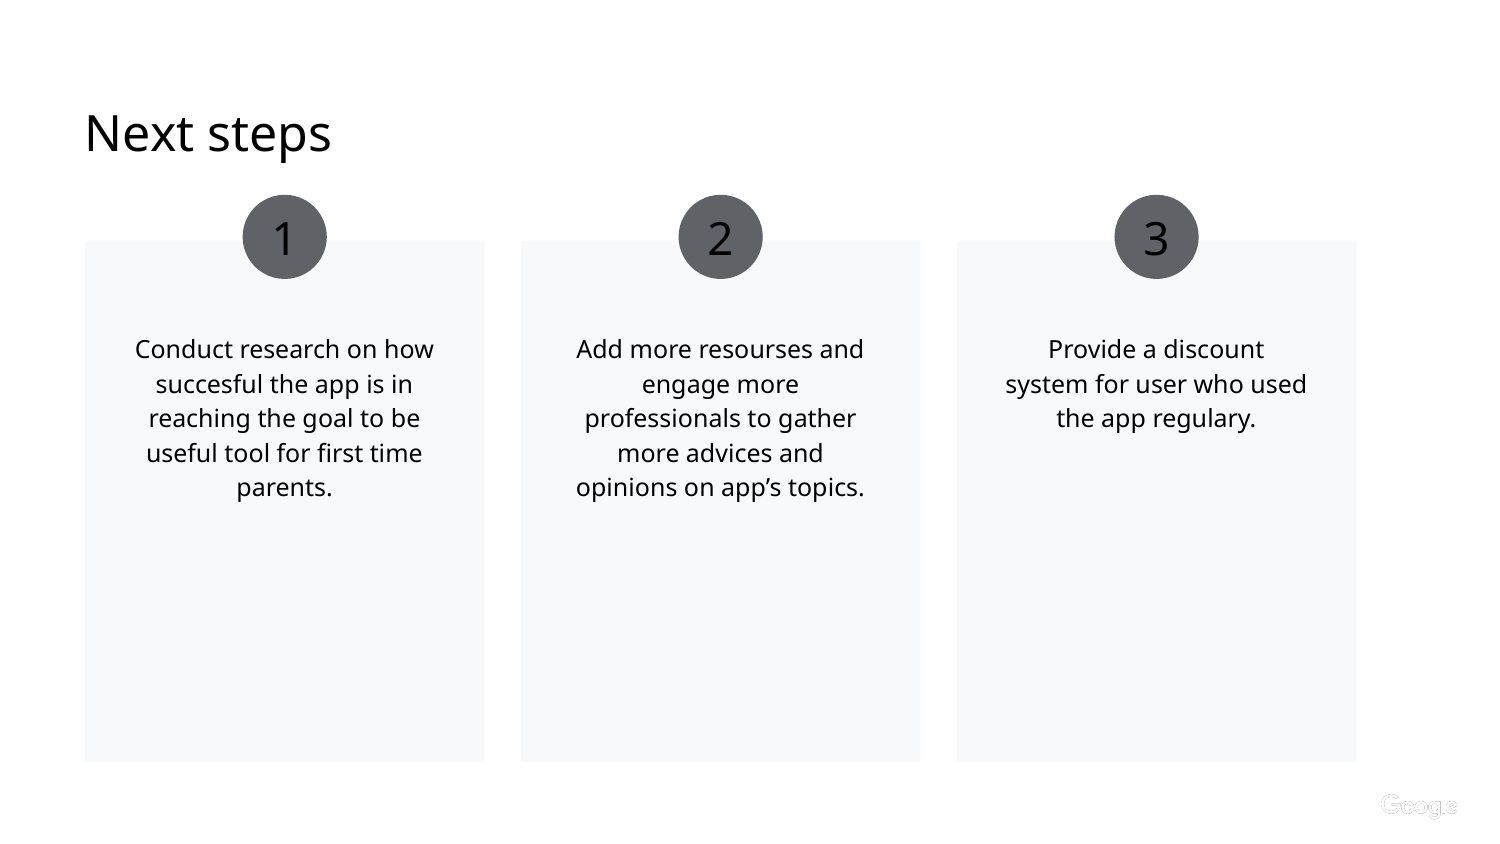

Next steps
1
2
3
Conduct research on how succesful the app is in reaching the goal to be useful tool for first time parents.
Add more resourses and engage more professionals to gather more advices and opinions on app’s topics.
Provide a discount system for user who used the app regulary.